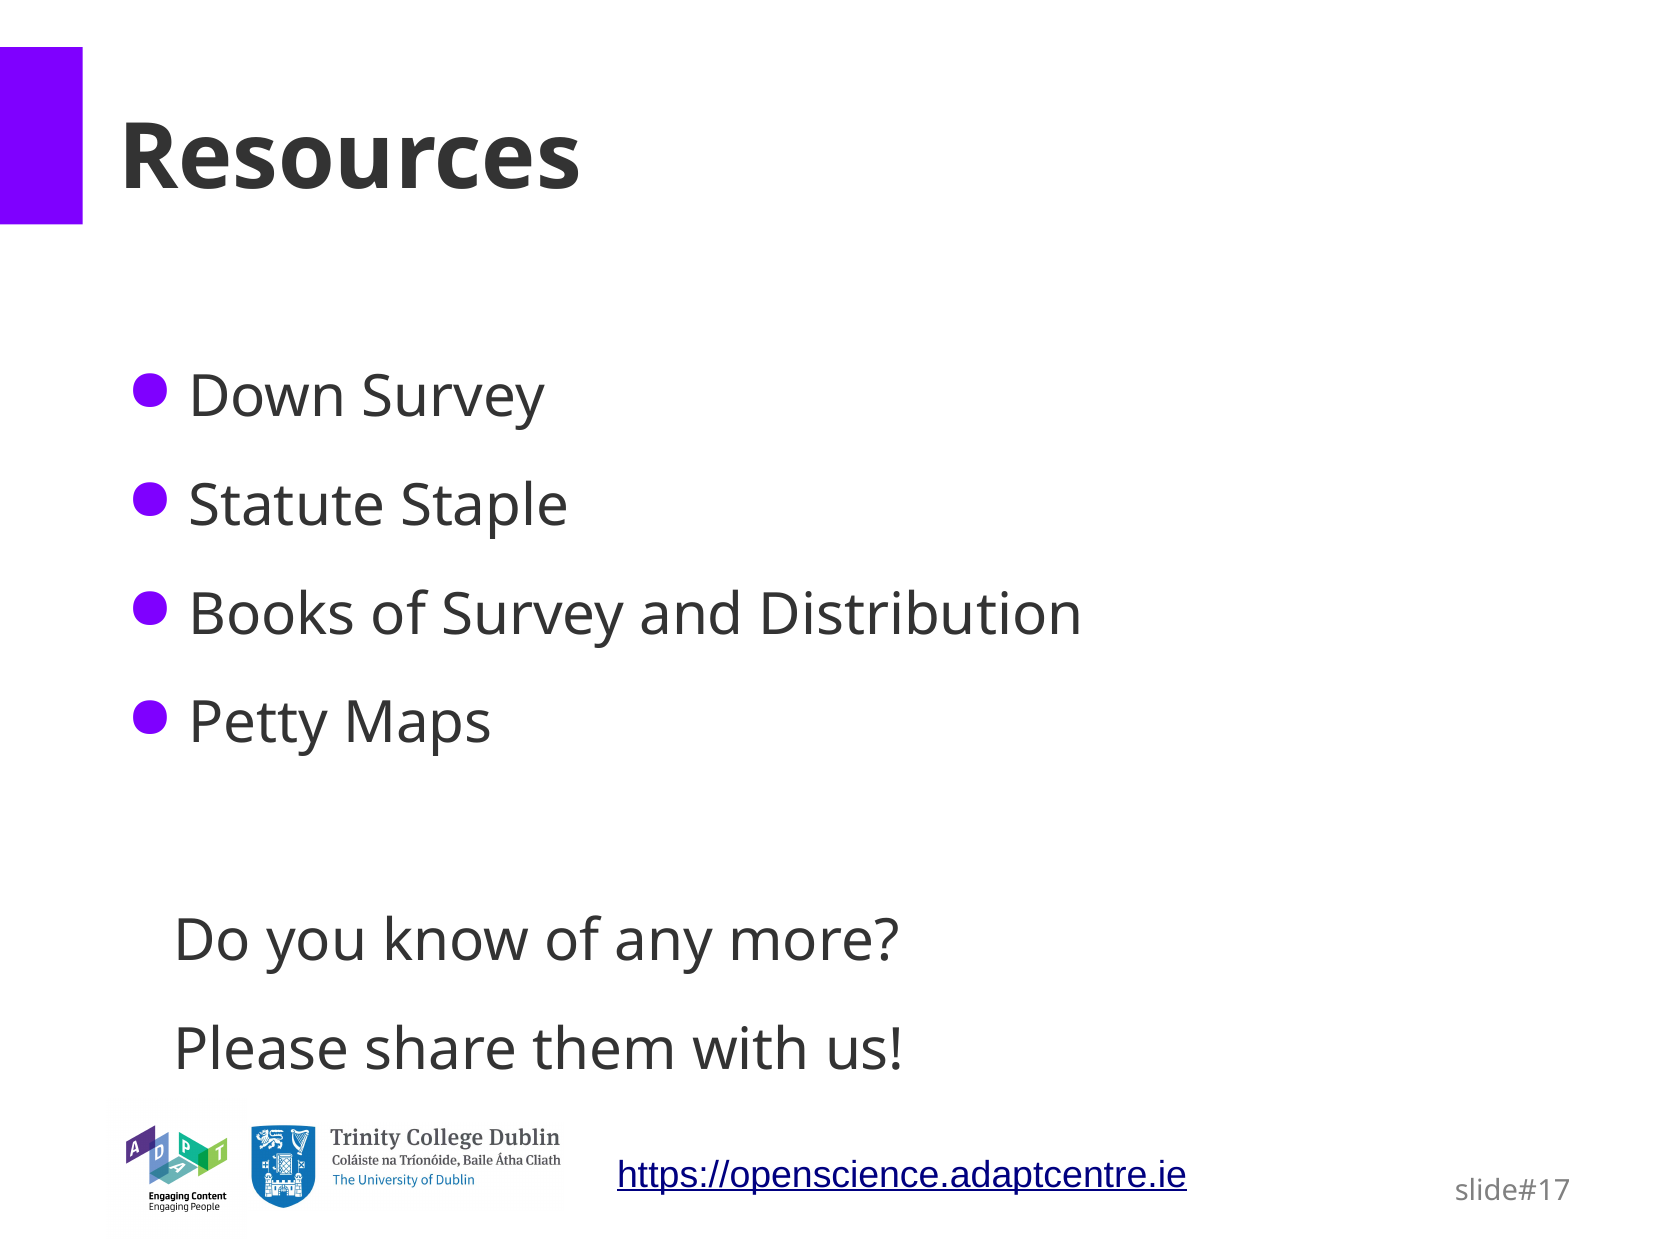

# Resources
 Down Survey
 Statute Staple
 Books of Survey and Distribution
 Petty Maps
Do you know of any more?
Please share them with us!
17